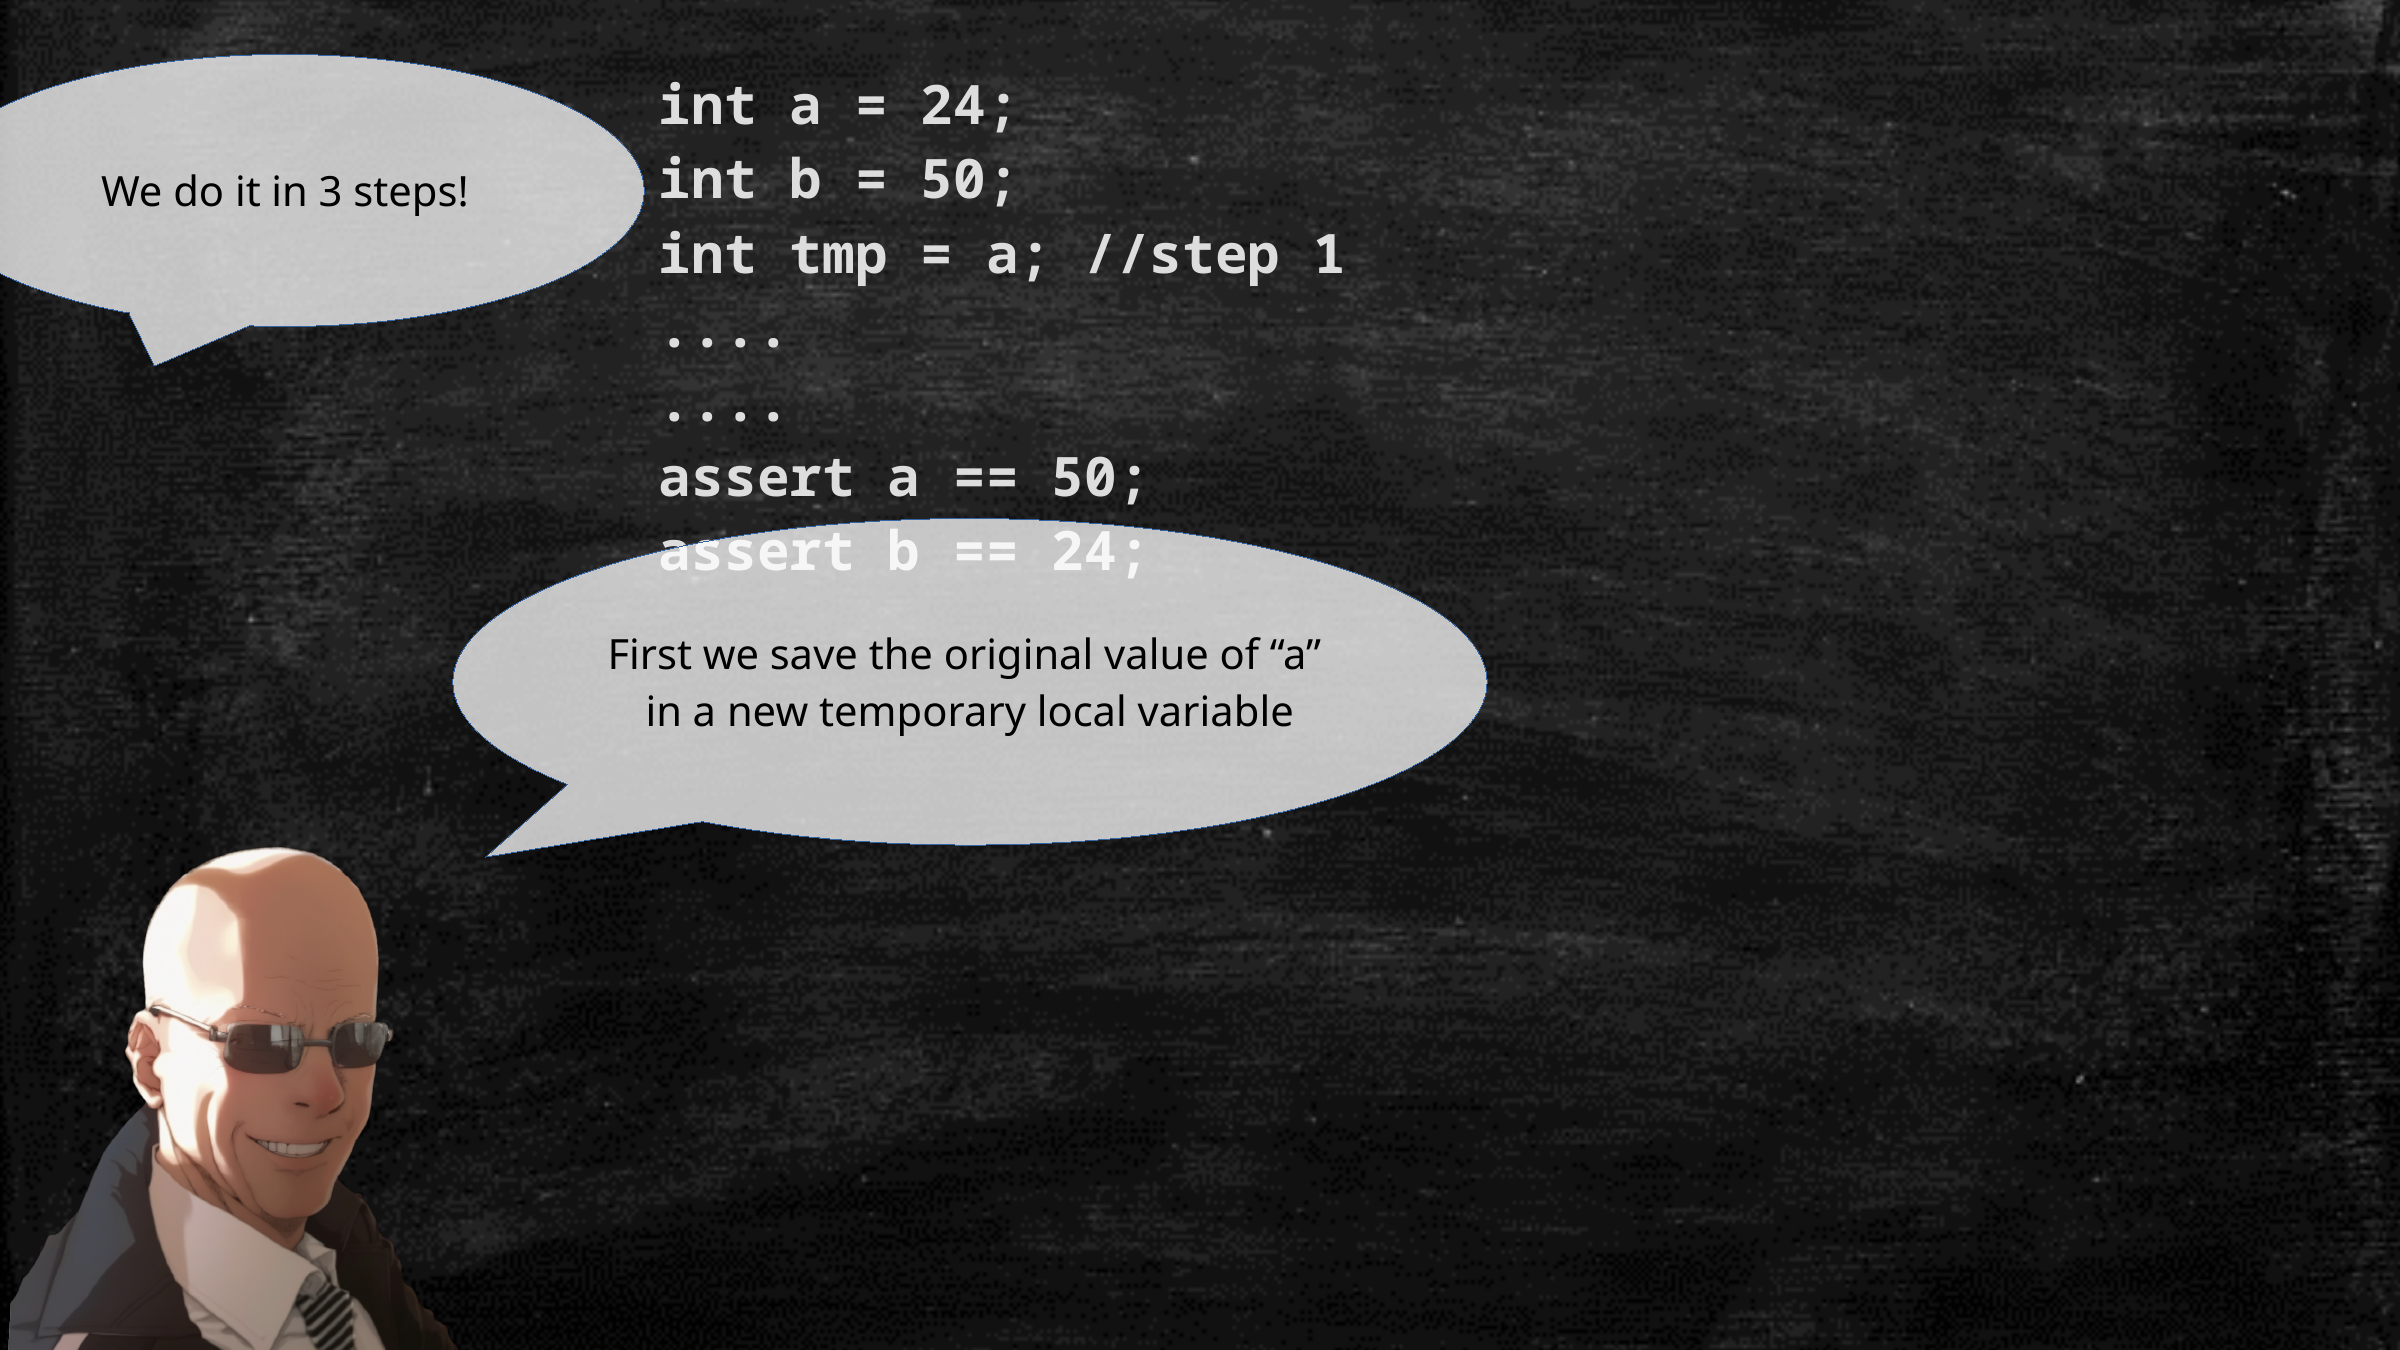

We do it in 3 steps!
int a = 24;
int b = 50;
int tmp = a; //step 1
....
....
assert a == 50;
assert b == 24;
First we save the original value of “a”
in a new temporary local variable